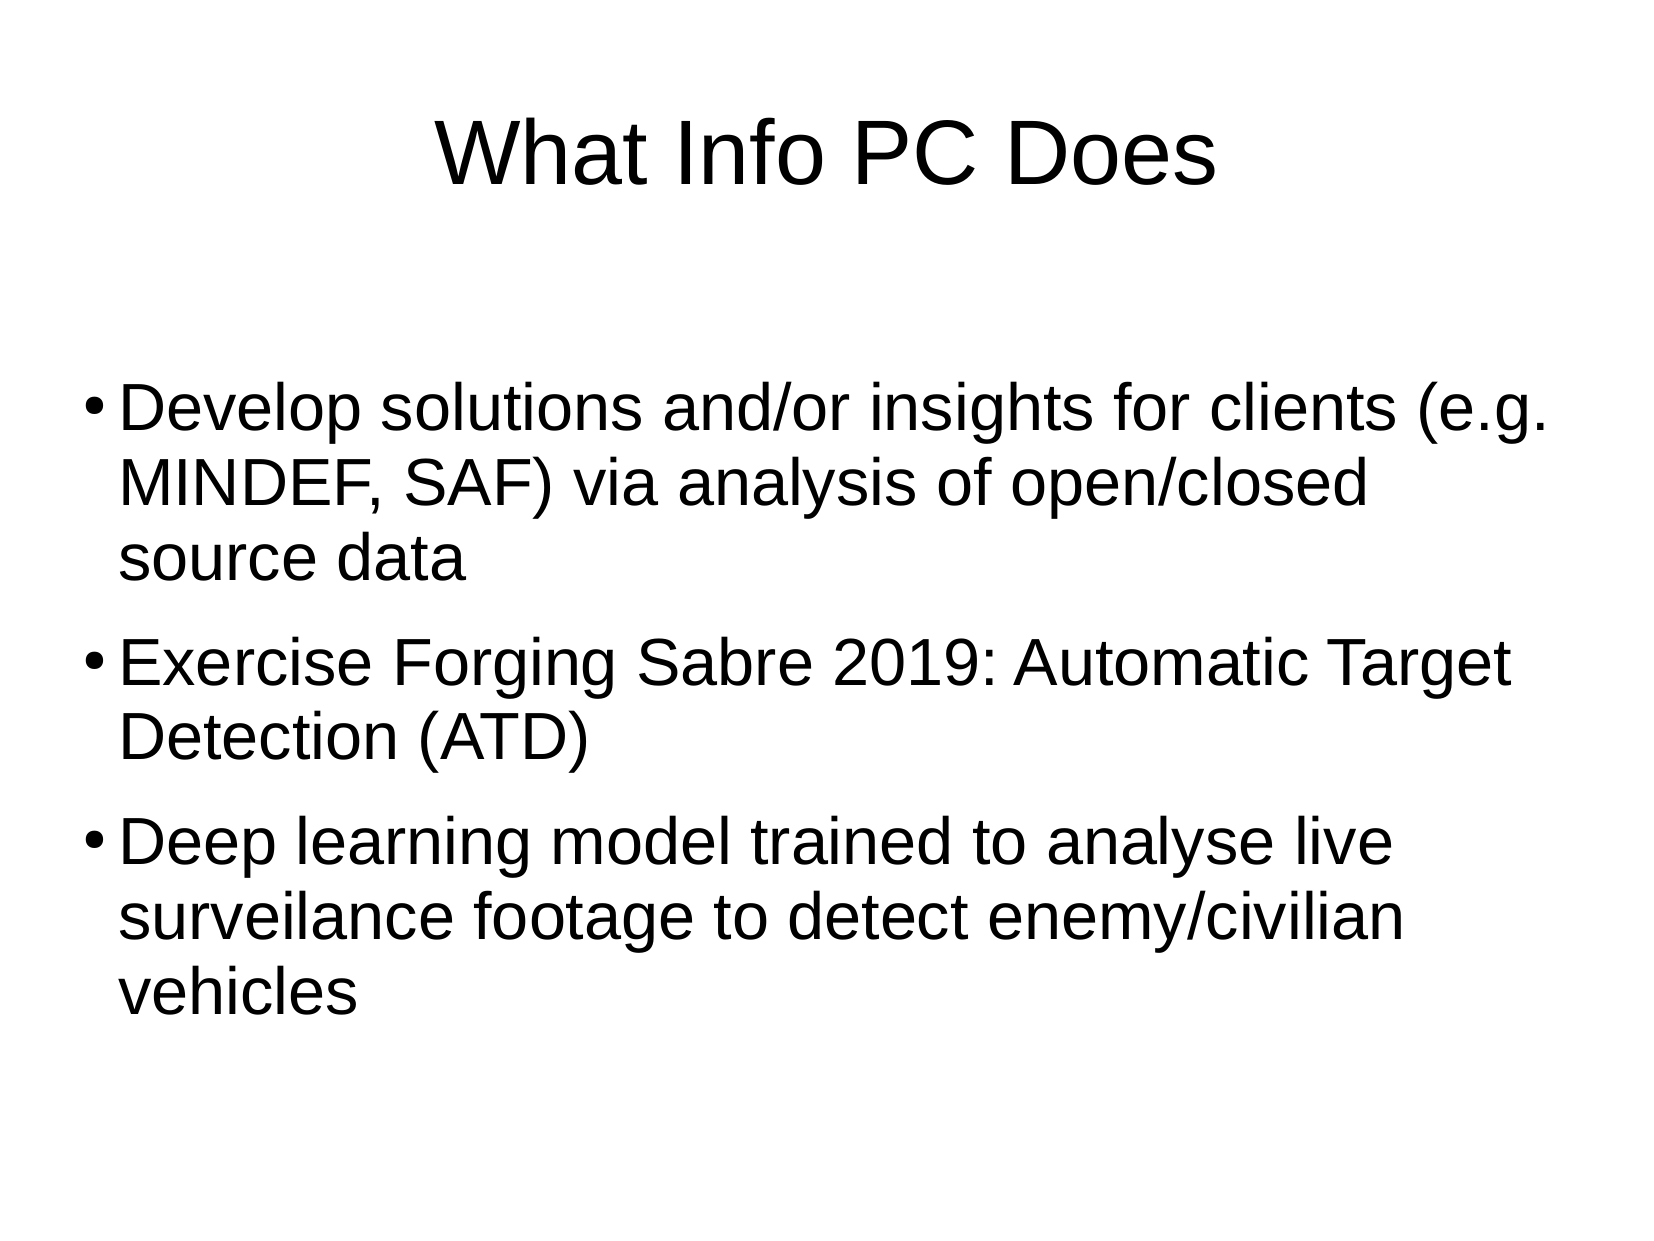

# What Info PC Does
Develop solutions and/or insights for clients (e.g. MINDEF, SAF) via analysis of open/closed source data
Exercise Forging Sabre 2019: Automatic Target Detection (ATD)
Deep learning model trained to analyse live surveilance footage to detect enemy/civilian vehicles